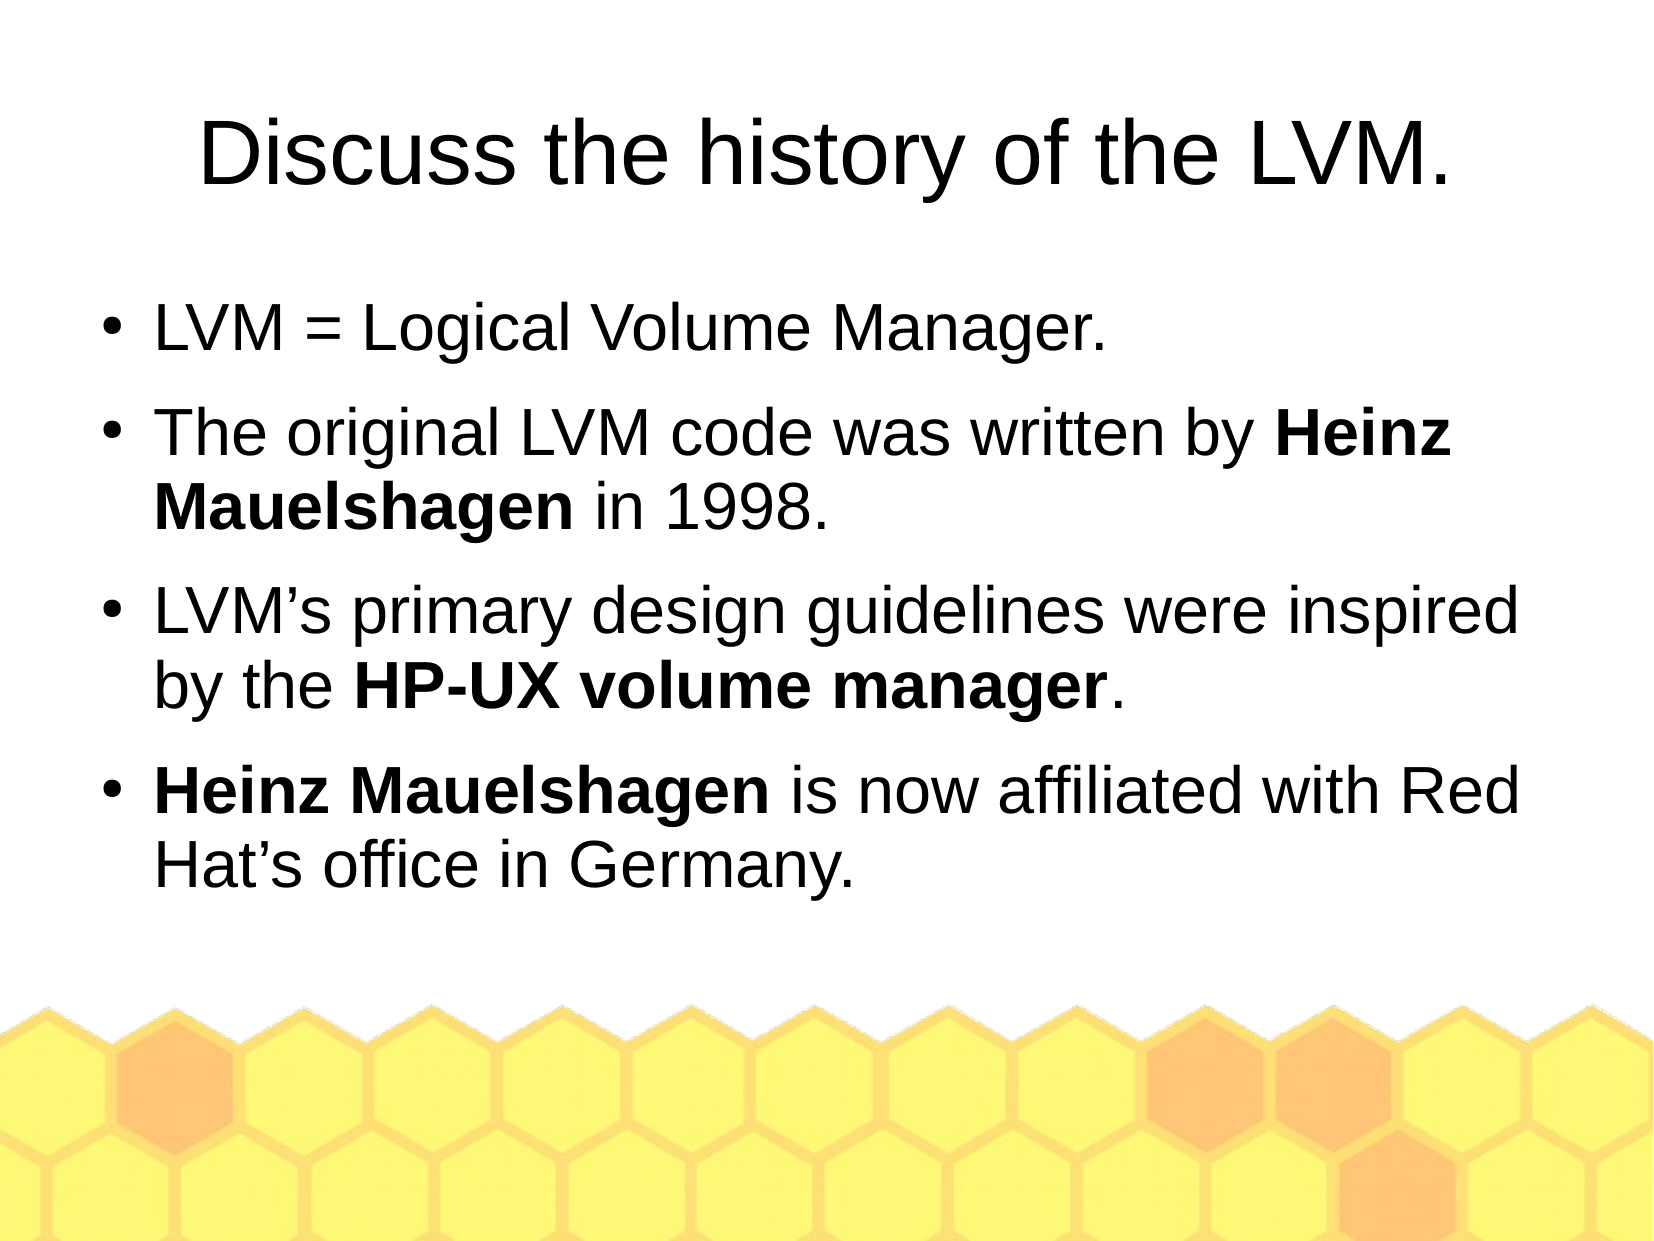

# Discuss the history of the LVM.
LVM = Logical Volume Manager.
The original LVM code was written by Heinz Mauelshagen in 1998.
LVM’s primary design guidelines were inspired by the HP-UX volume manager.
Heinz Mauelshagen is now affiliated with Red Hat’s office in Germany.